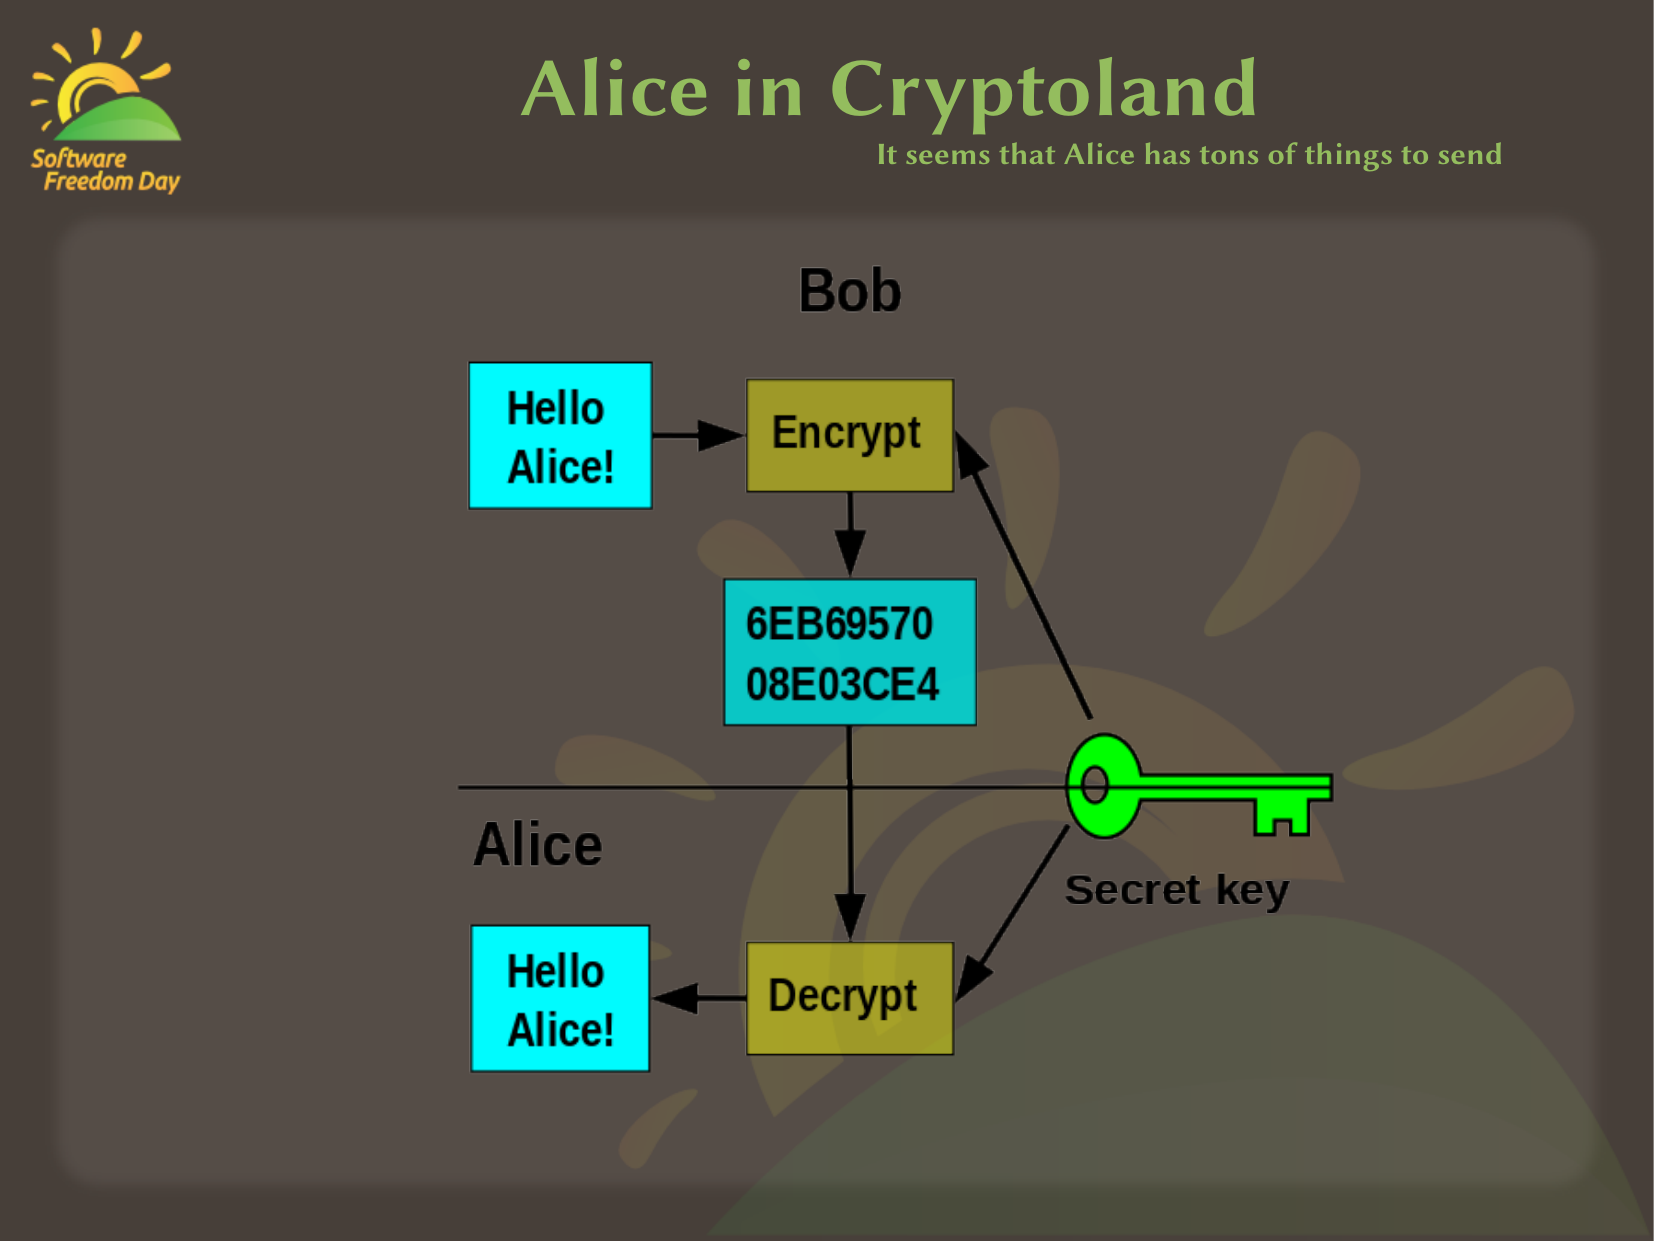

# Alice in Cryptoland It seems that Alice has tons of things to send